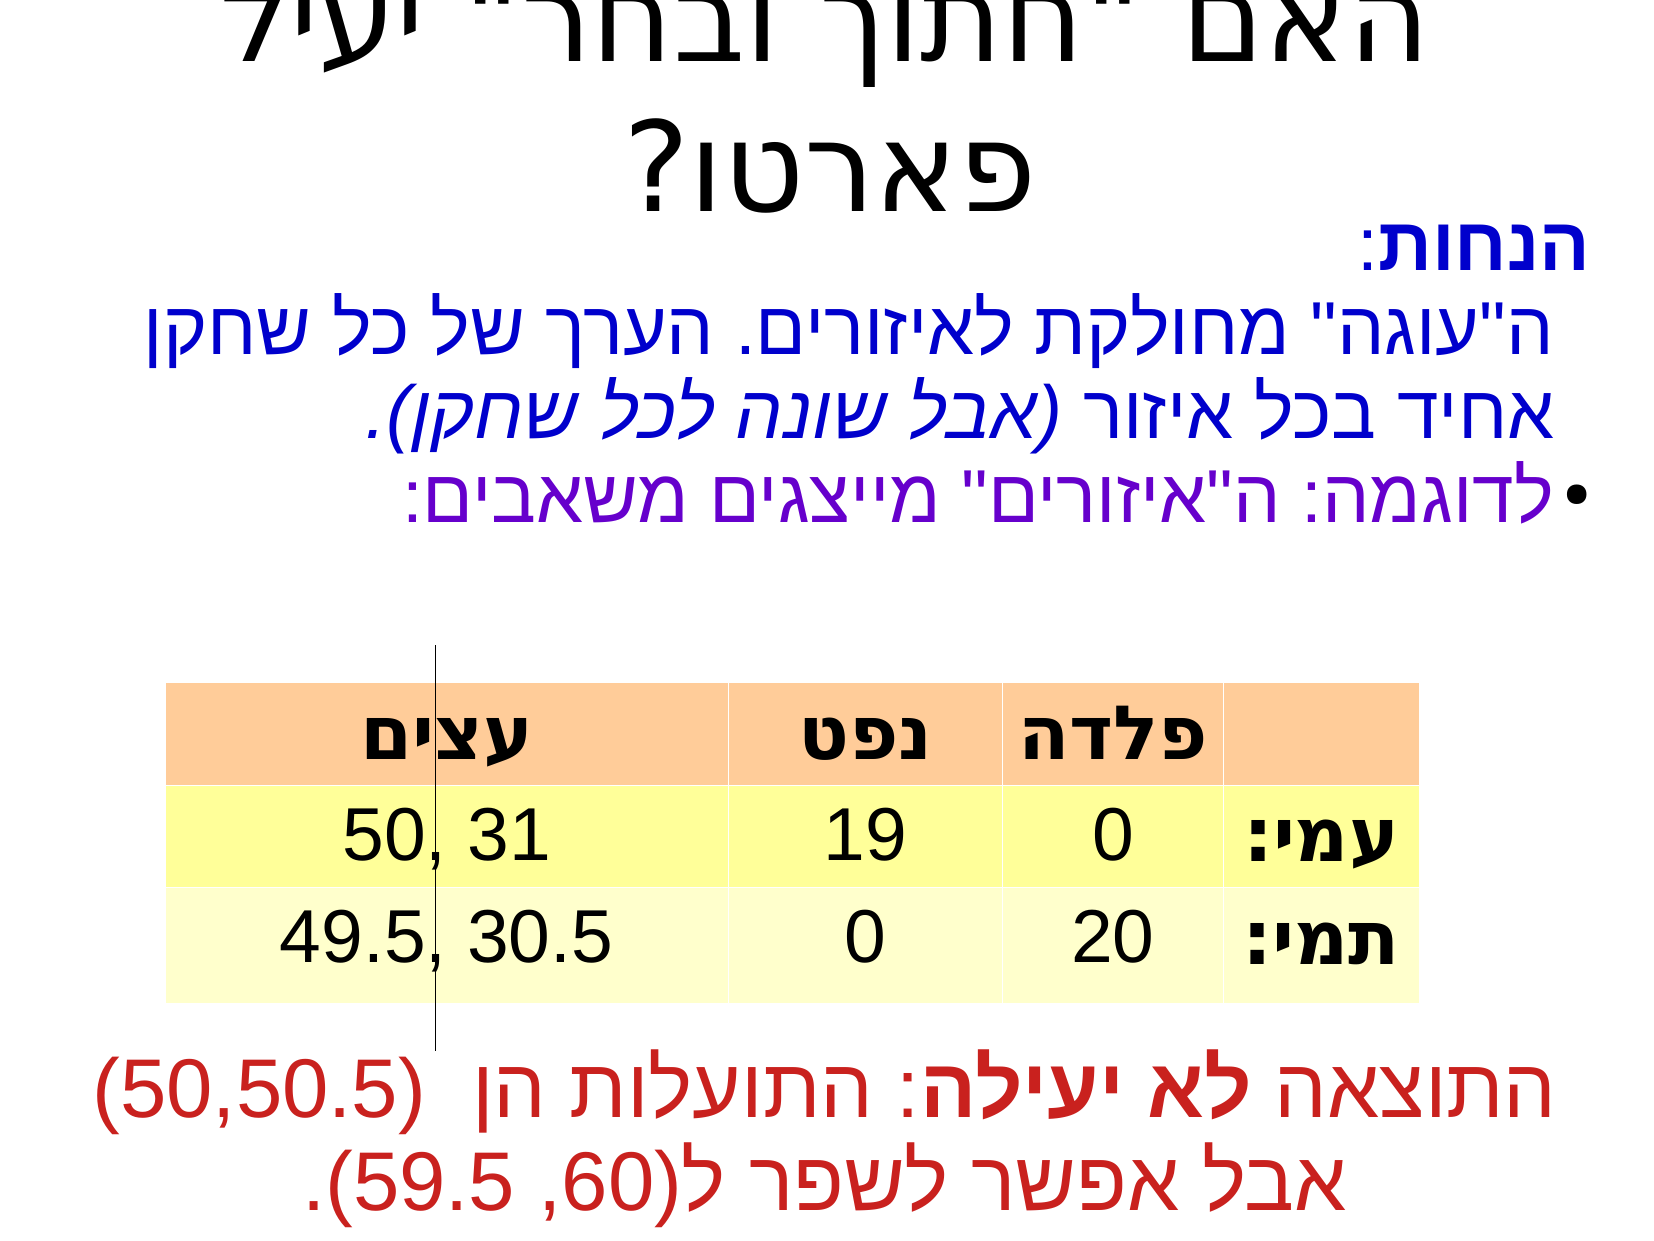

# האם "חתוך ובחר" יעיל פארטו?
הנחות:
ה"עוגה" מחולקת לאיזורים. הערך של כל שחקן אחיד בכל איזור (אבל שונה לכל שחקן).
לדוגמה: ה"איזורים" מייצגים משאבים:
| עצים | נפט | פלדה | |
| --- | --- | --- | --- |
| 50, 31 | 19 | 0 | עמי: |
| 49.5, 30.5 | 0 | 20 | תמי: |
התוצאה לא יעילה: התועלות הן (50,50.5) אבל אפשר לשפר ל(60, 59.5).